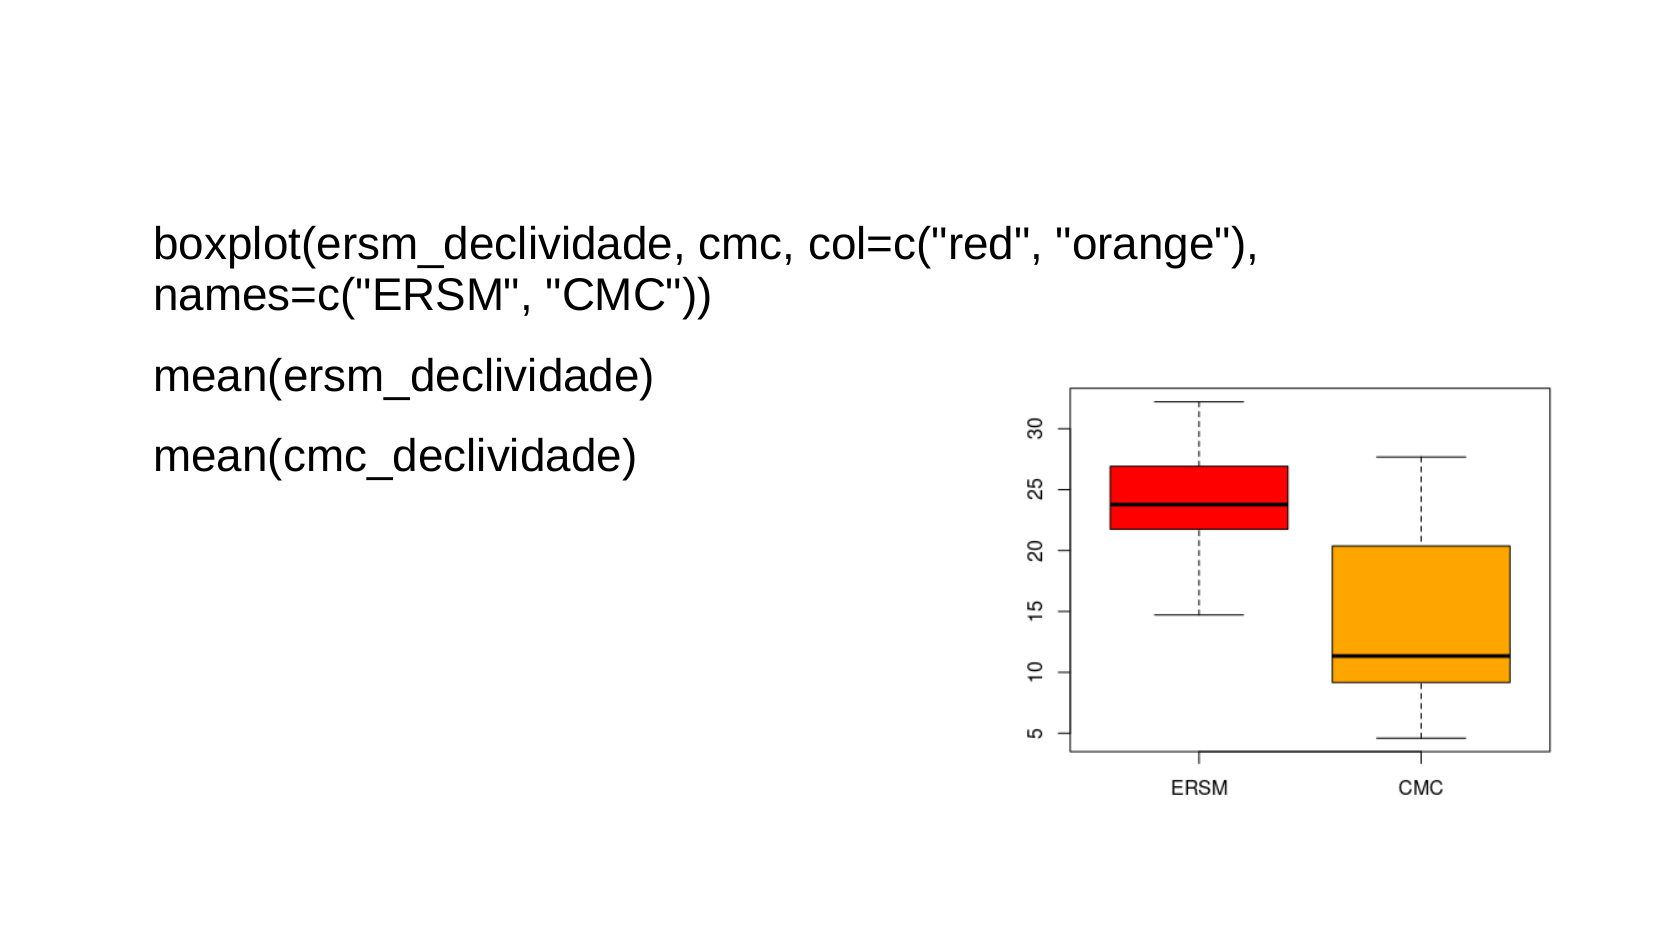

#
boxplot(ersm_declividade, cmc, col=c("red", "orange"), names=c("ERSM", "CMC"))
mean(ersm_declividade)
mean(cmc_declividade)